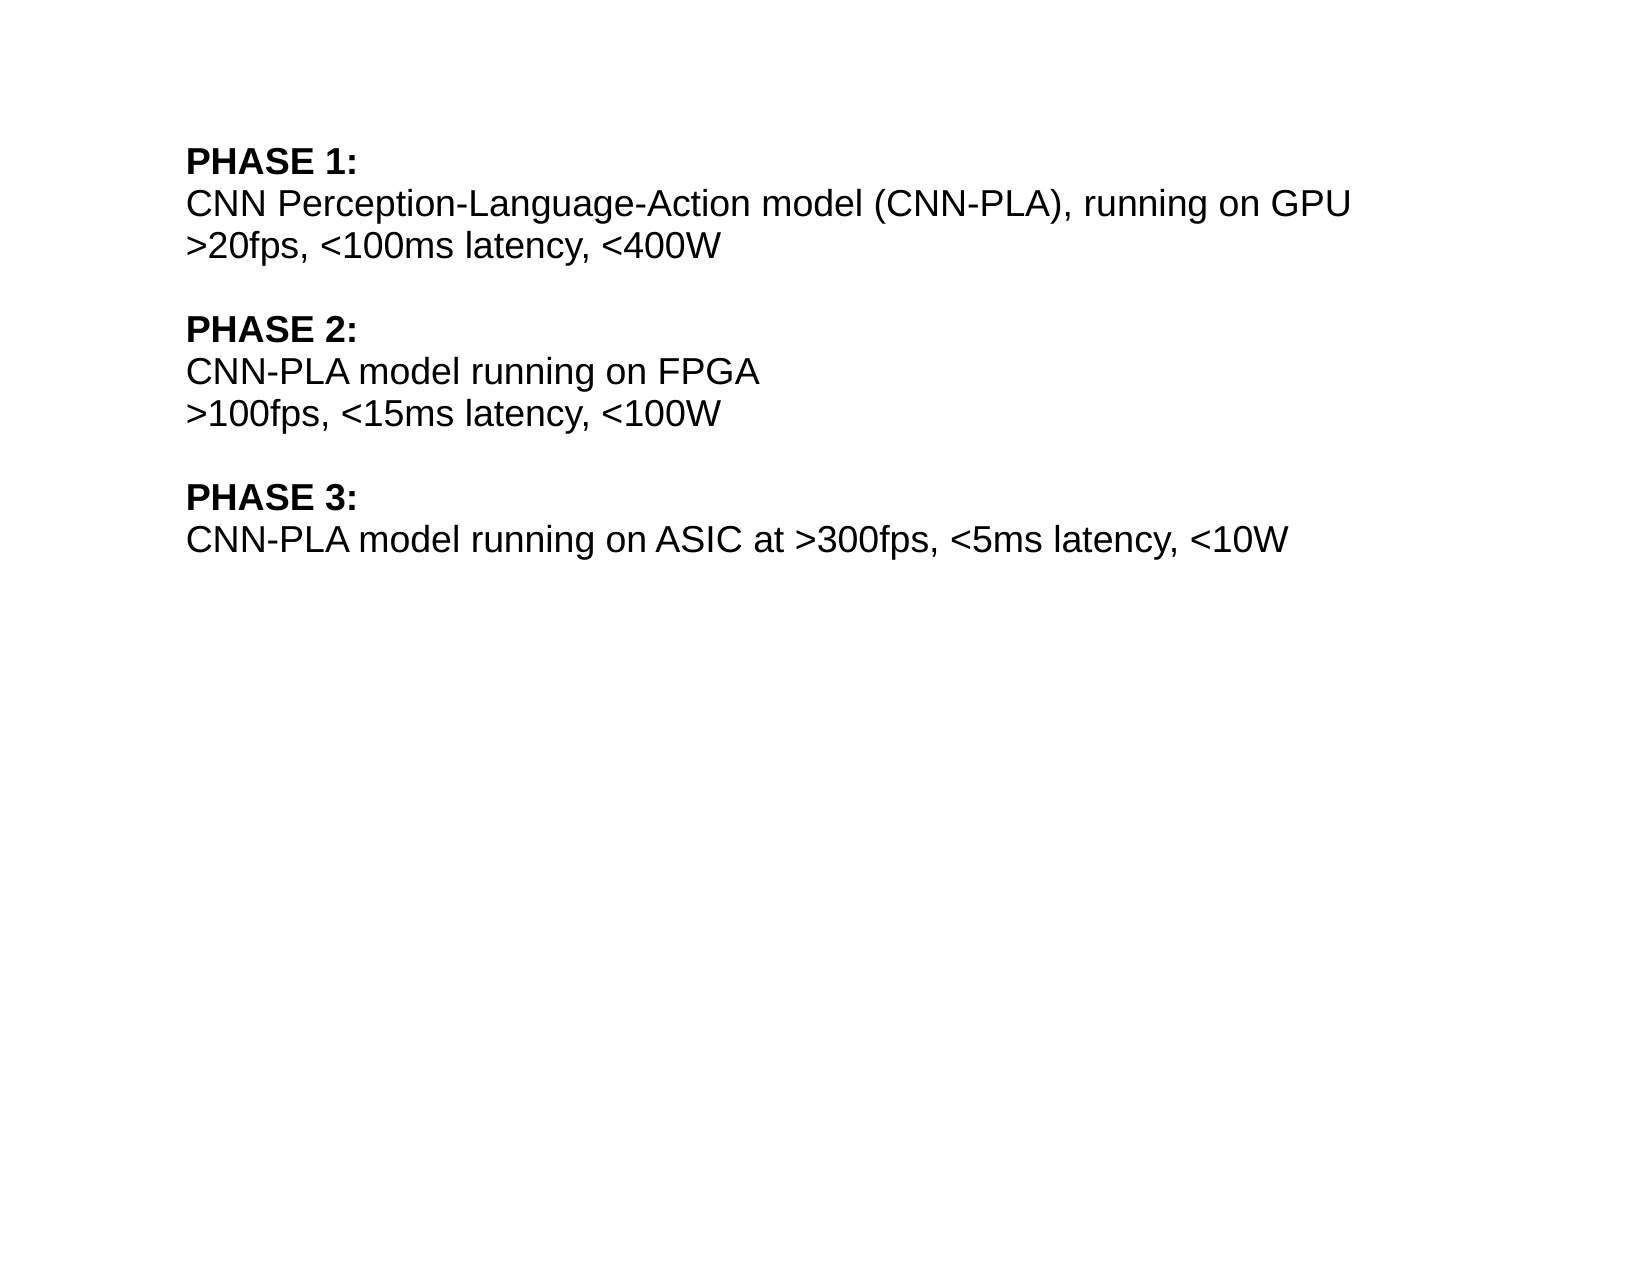

PHASE 1:
CNN Perception-Language-Action model (CNN-PLA), running on GPU
>20fps, <100ms latency, <400W
PHASE 2:
CNN-PLA model running on FPGA
>100fps, <15ms latency, <100W
PHASE 3:
CNN-PLA model running on ASIC at >300fps, <5ms latency, <10W